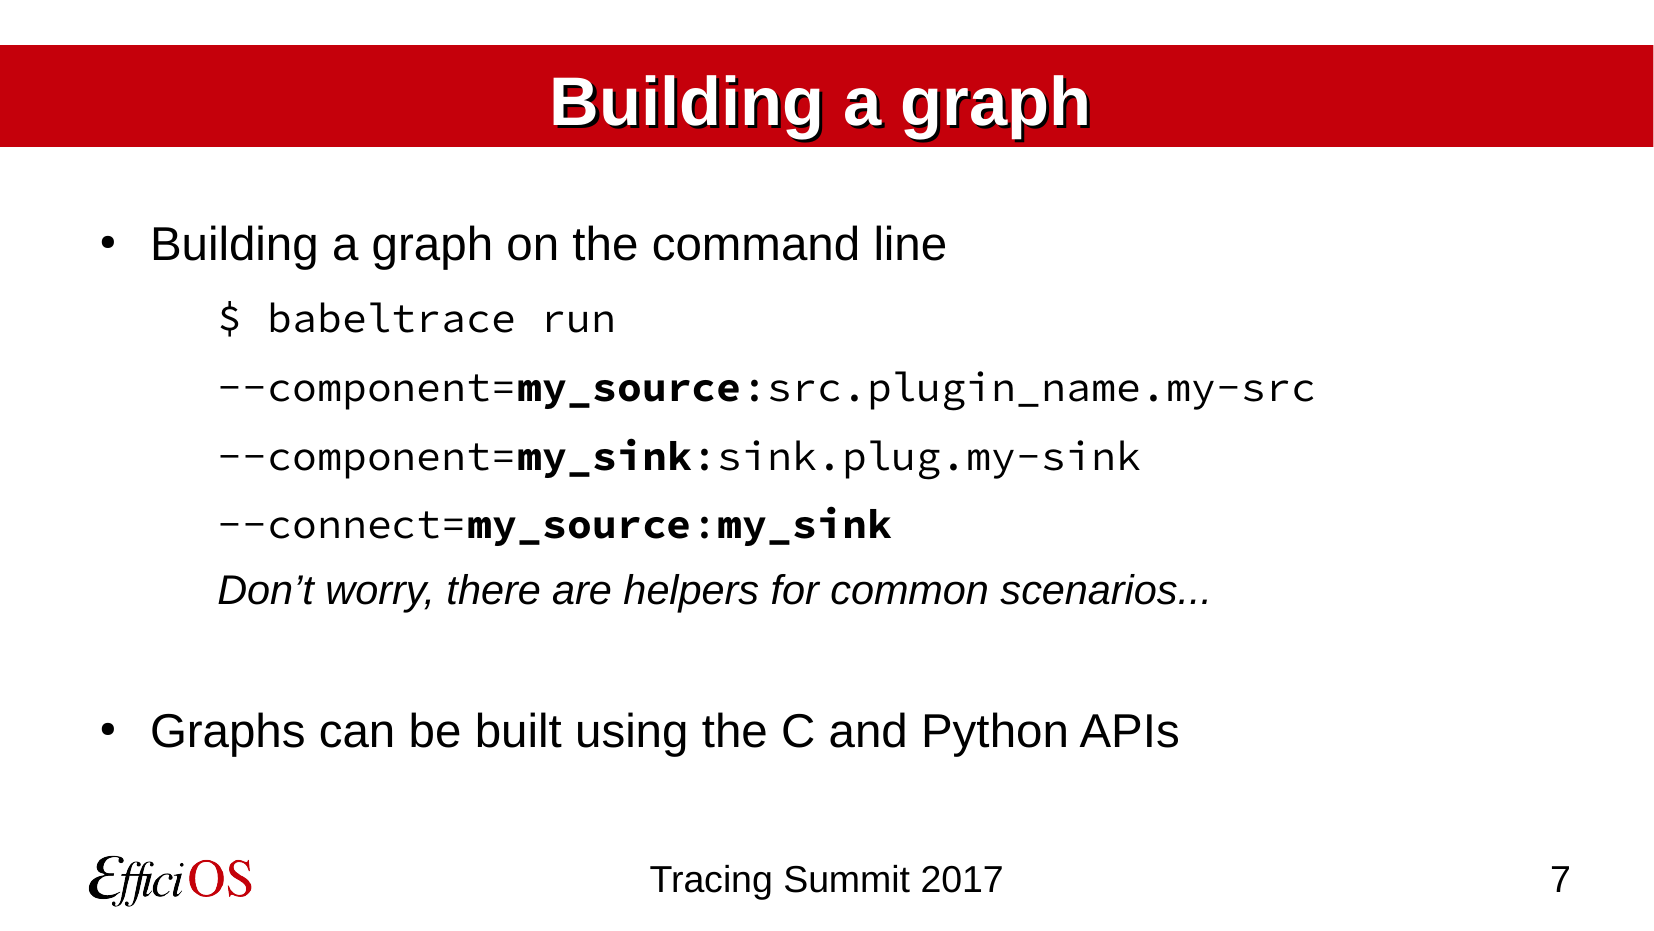

# Building a graph
Building a graph on the command line
$ babeltrace run
--component=my_source:src.plugin_name.my-src
--component=my_sink:sink.plug.my-sink
--connect=my_source:my_sink
Don’t worry, there are helpers for common scenarios...
Graphs can be built using the C and Python APIs
Tracing Summit 2017
7